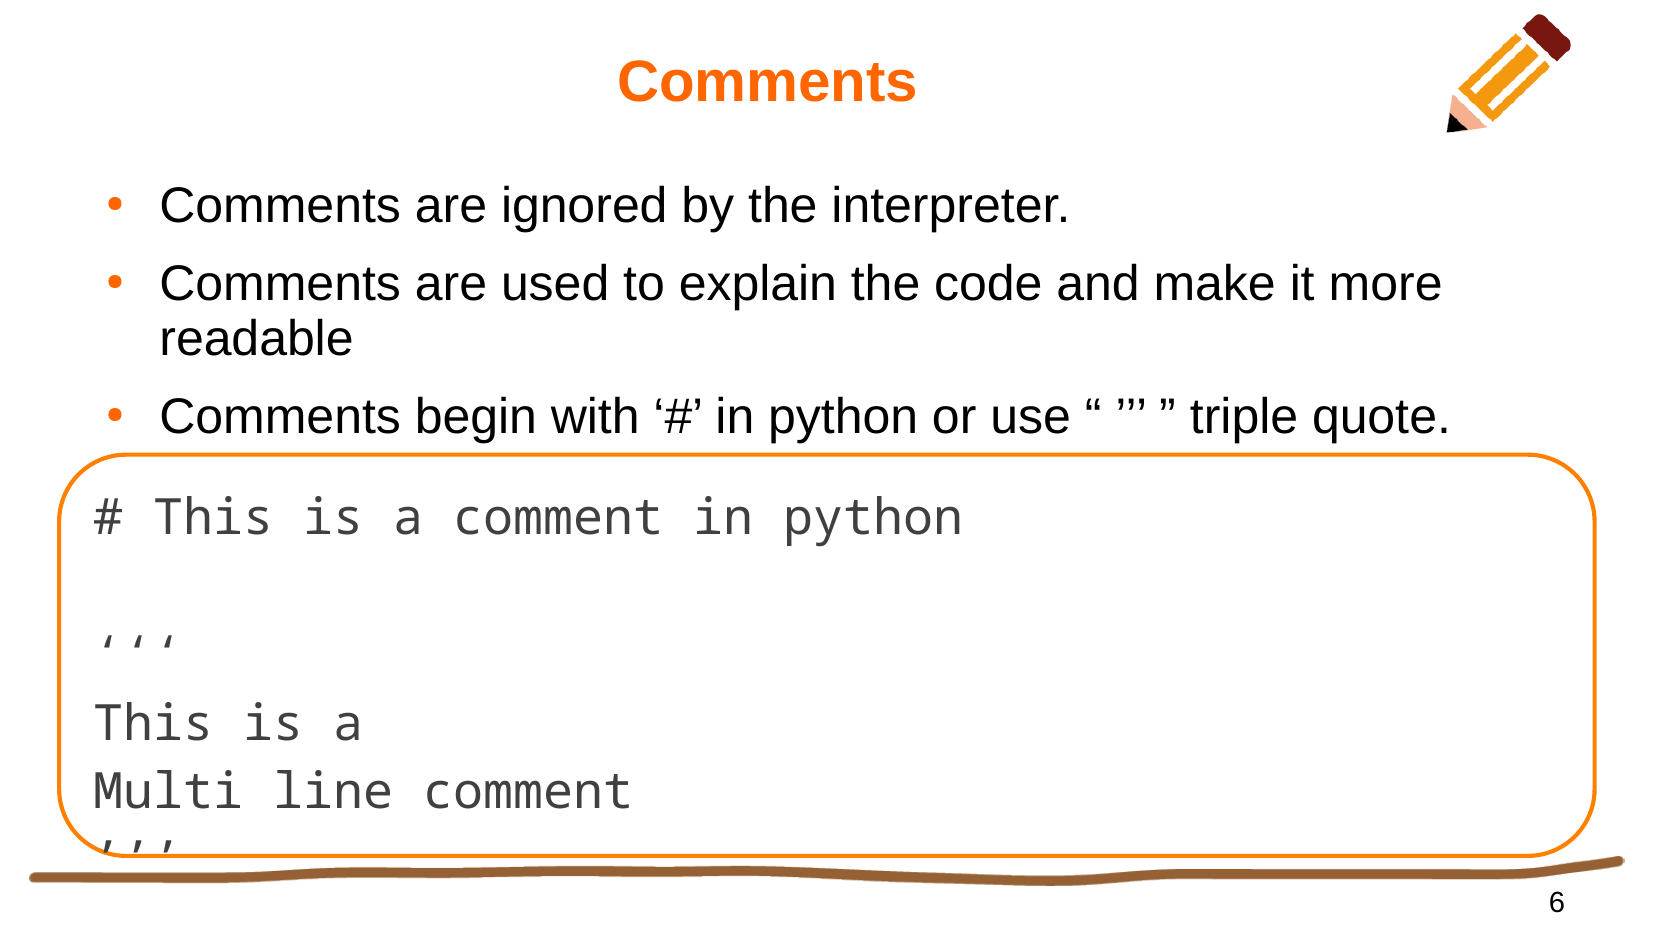

# Comments
Comments are ignored by the interpreter.
Comments are used to explain the code and make it more readable
Comments begin with ‘#’ in python or use “ ’’’ ” triple quote.
# This is a comment in python
‘‘‘
This is a
Multi line comment
’’’
6